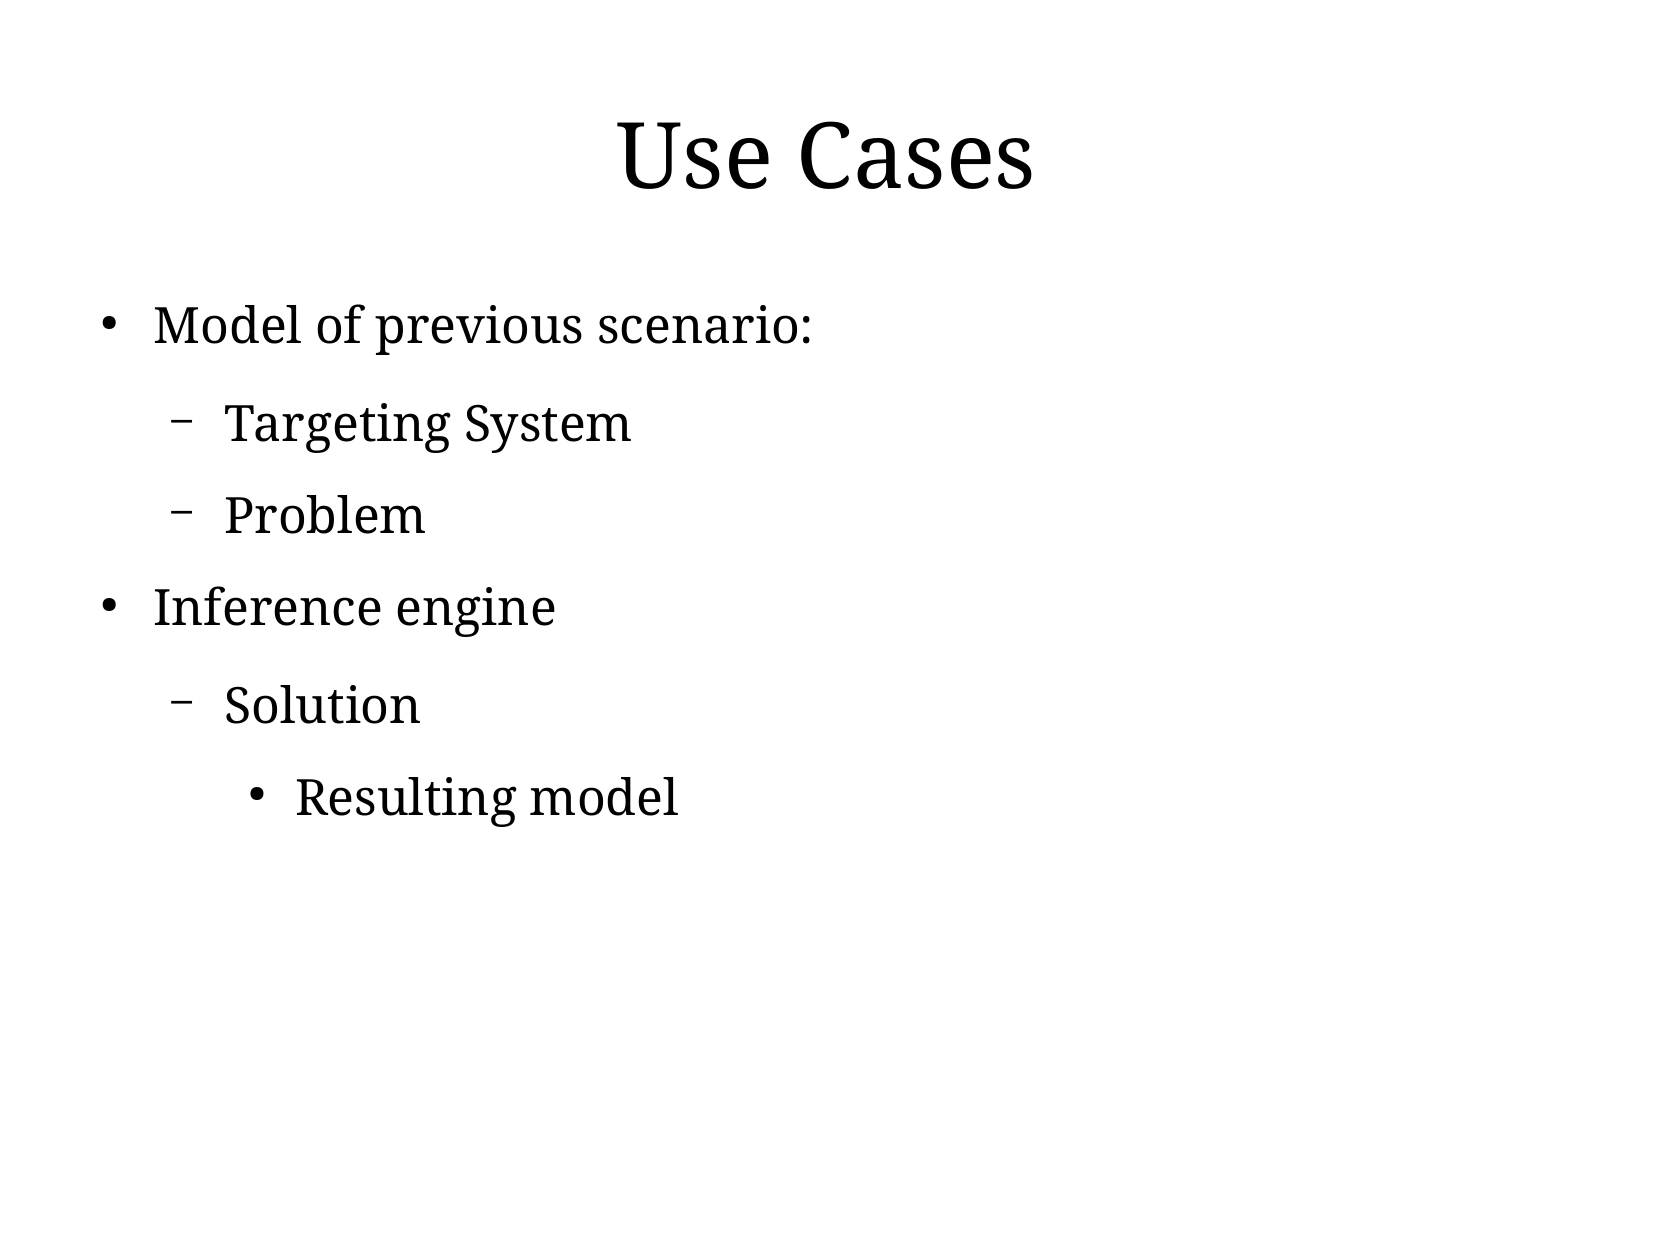

# Use Cases
Model of previous scenario:
Targeting System
Problem
Inference engine
Solution
Resulting model